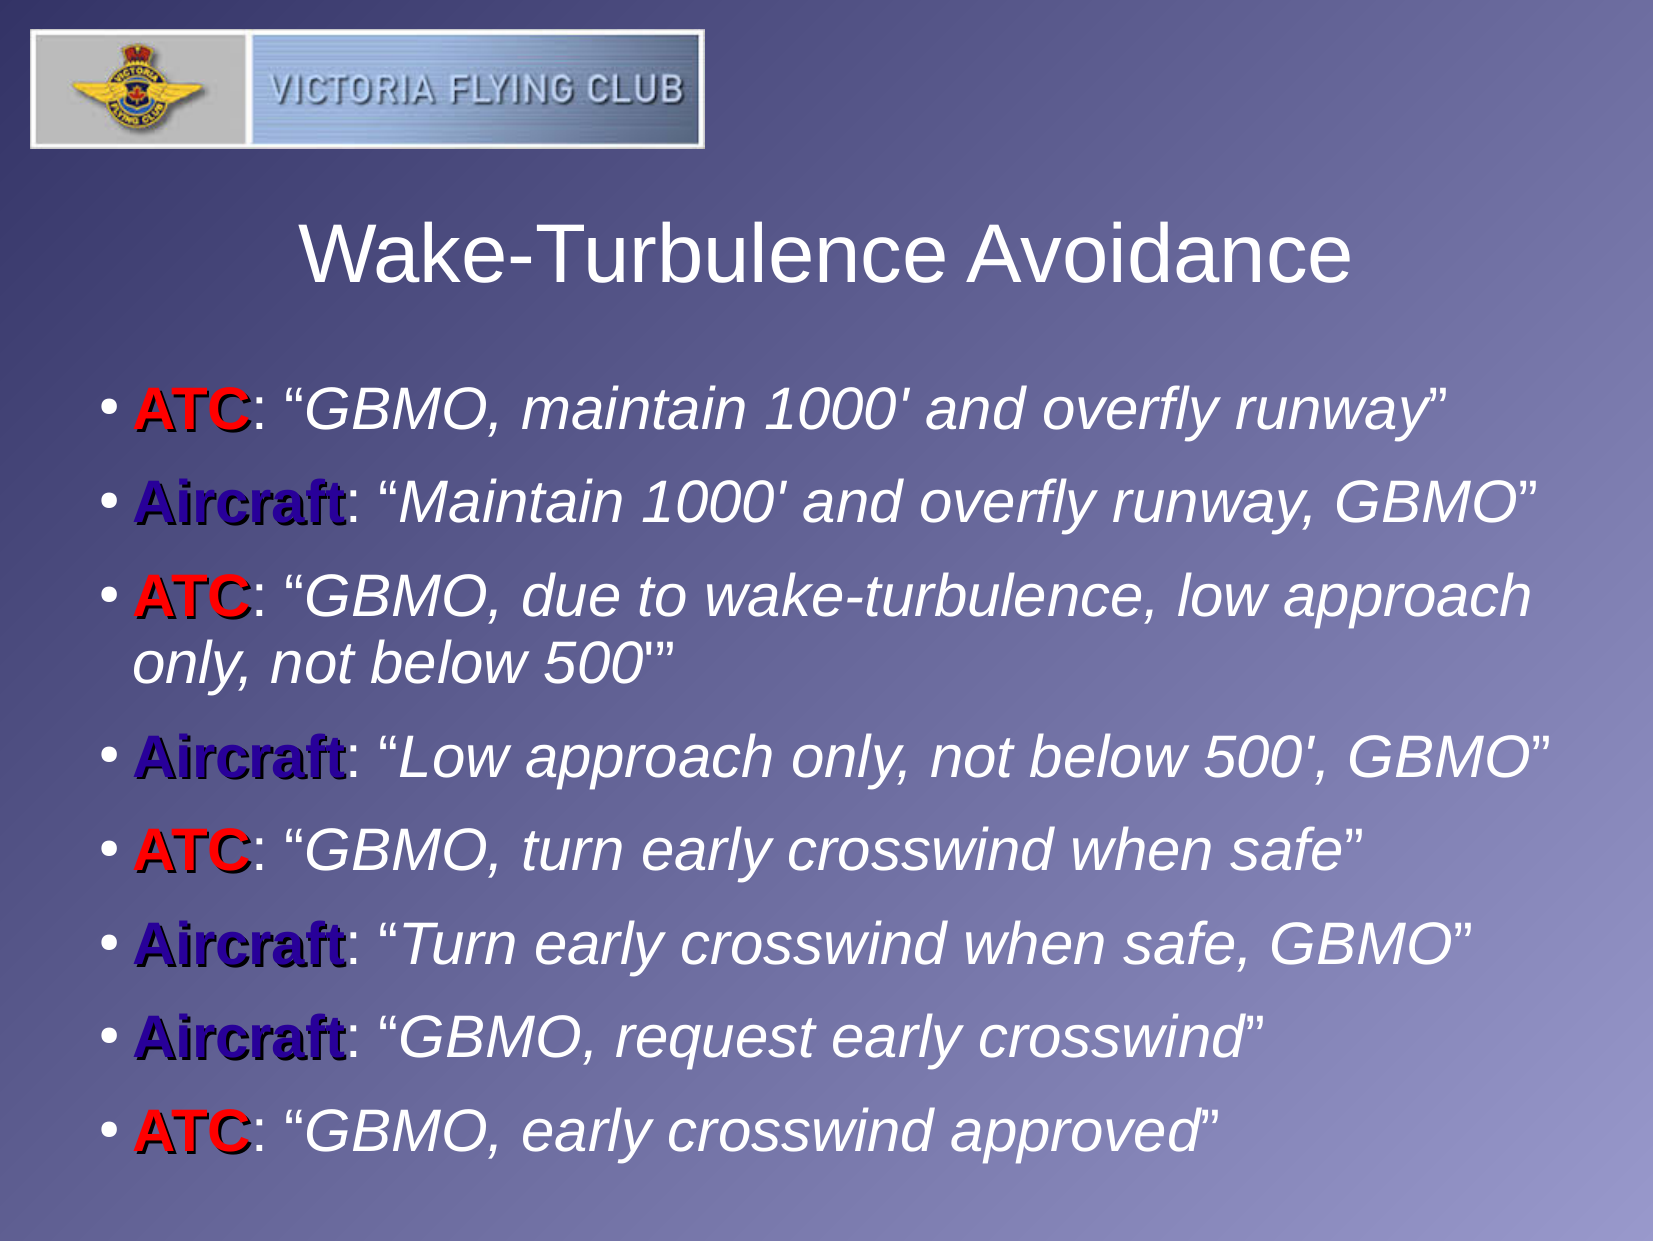

# Wake-Turbulence Avoidance
ATC: “GBMO, maintain 1000' and overfly runway”
Aircraft: “Maintain 1000' and overfly runway, GBMO”
ATC: “GBMO, due to wake-turbulence, low approach only, not below 500'”
Aircraft: “Low approach only, not below 500', GBMO”
ATC: “GBMO, turn early crosswind when safe”
Aircraft: “Turn early crosswind when safe, GBMO”
Aircraft: “GBMO, request early crosswind”
ATC: “GBMO, early crosswind approved”